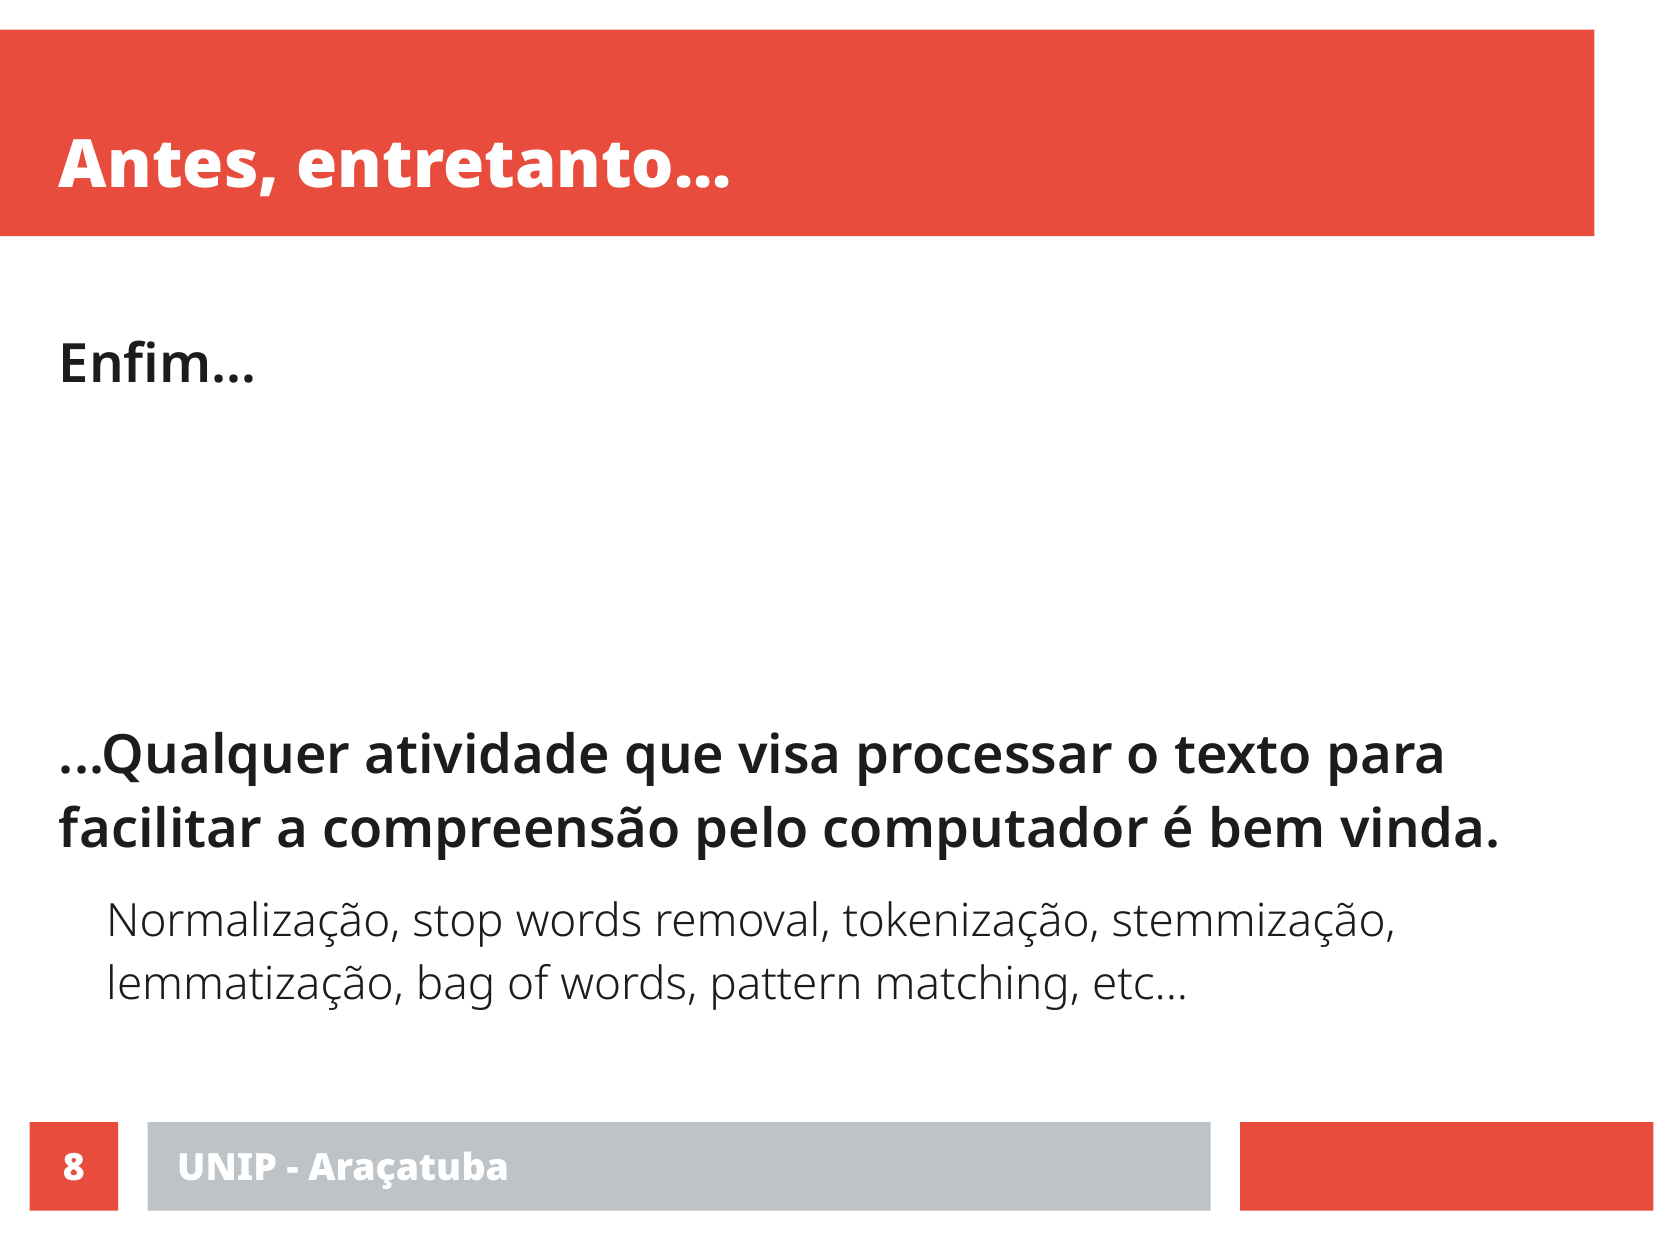

# Antes, entretanto...
Enfim…
...Qualquer atividade que visa processar o texto para facilitar a compreensão pelo computador é bem vinda.
Normalização, stop words removal, tokenização, stemmização, lemmatização, bag of words, pattern matching, etc...
8
UNIP - Araçatuba